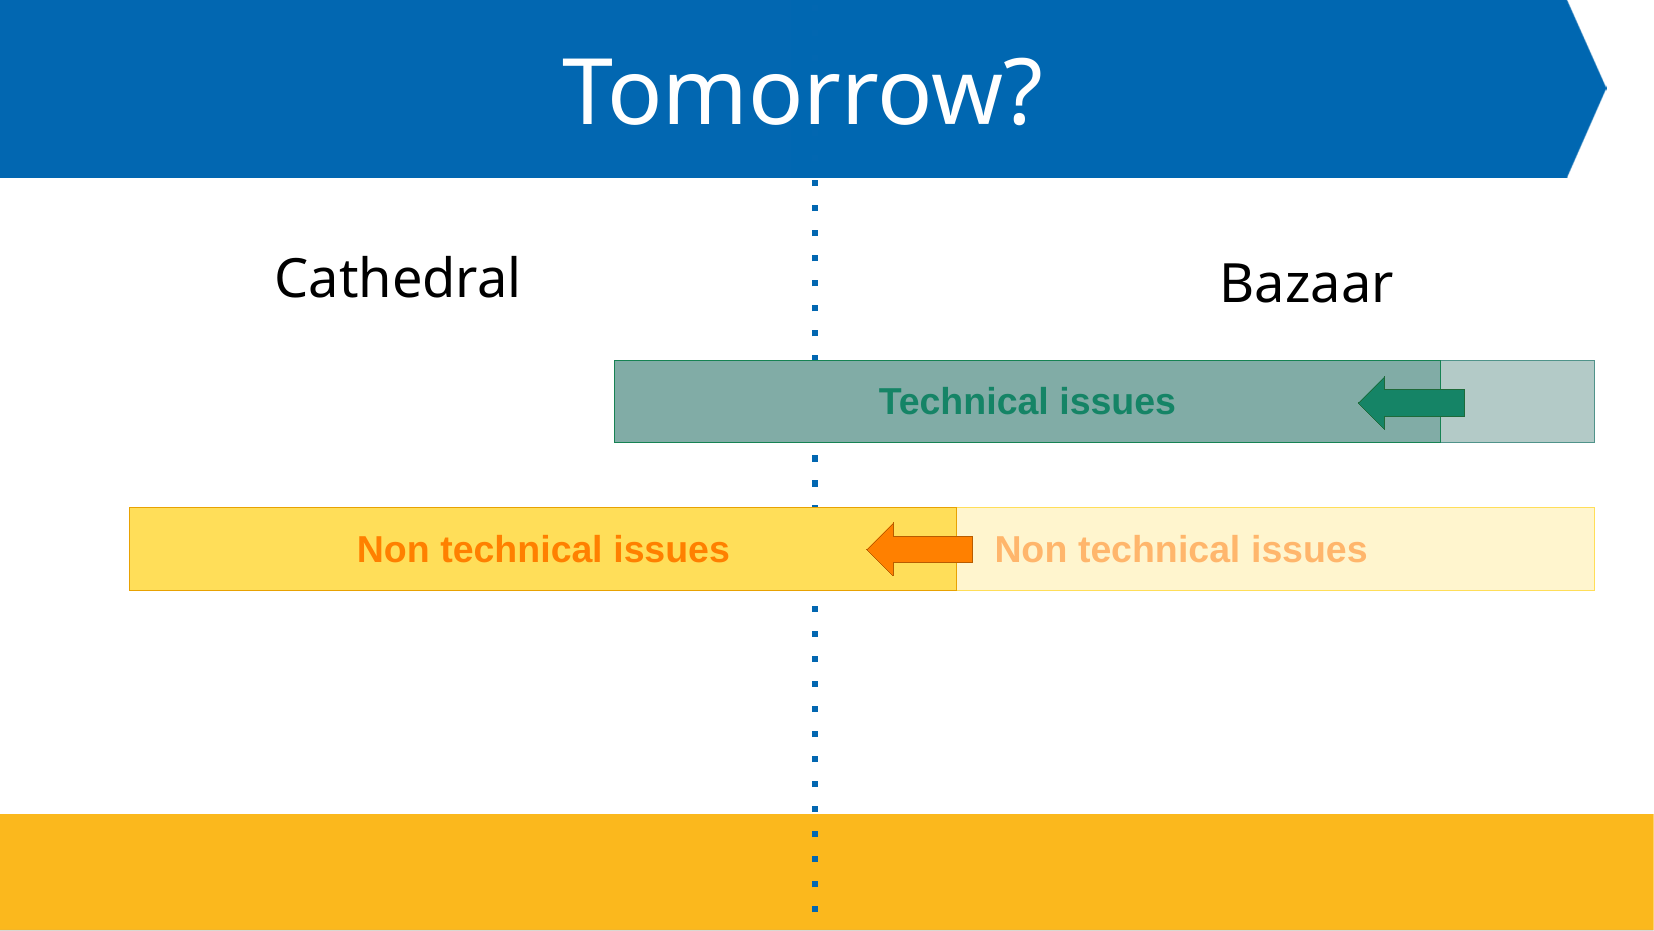

# Tomorrow?
Cathedral
Bazaar
Technical issues
Technical issues
Non technical issues
Non technical issues